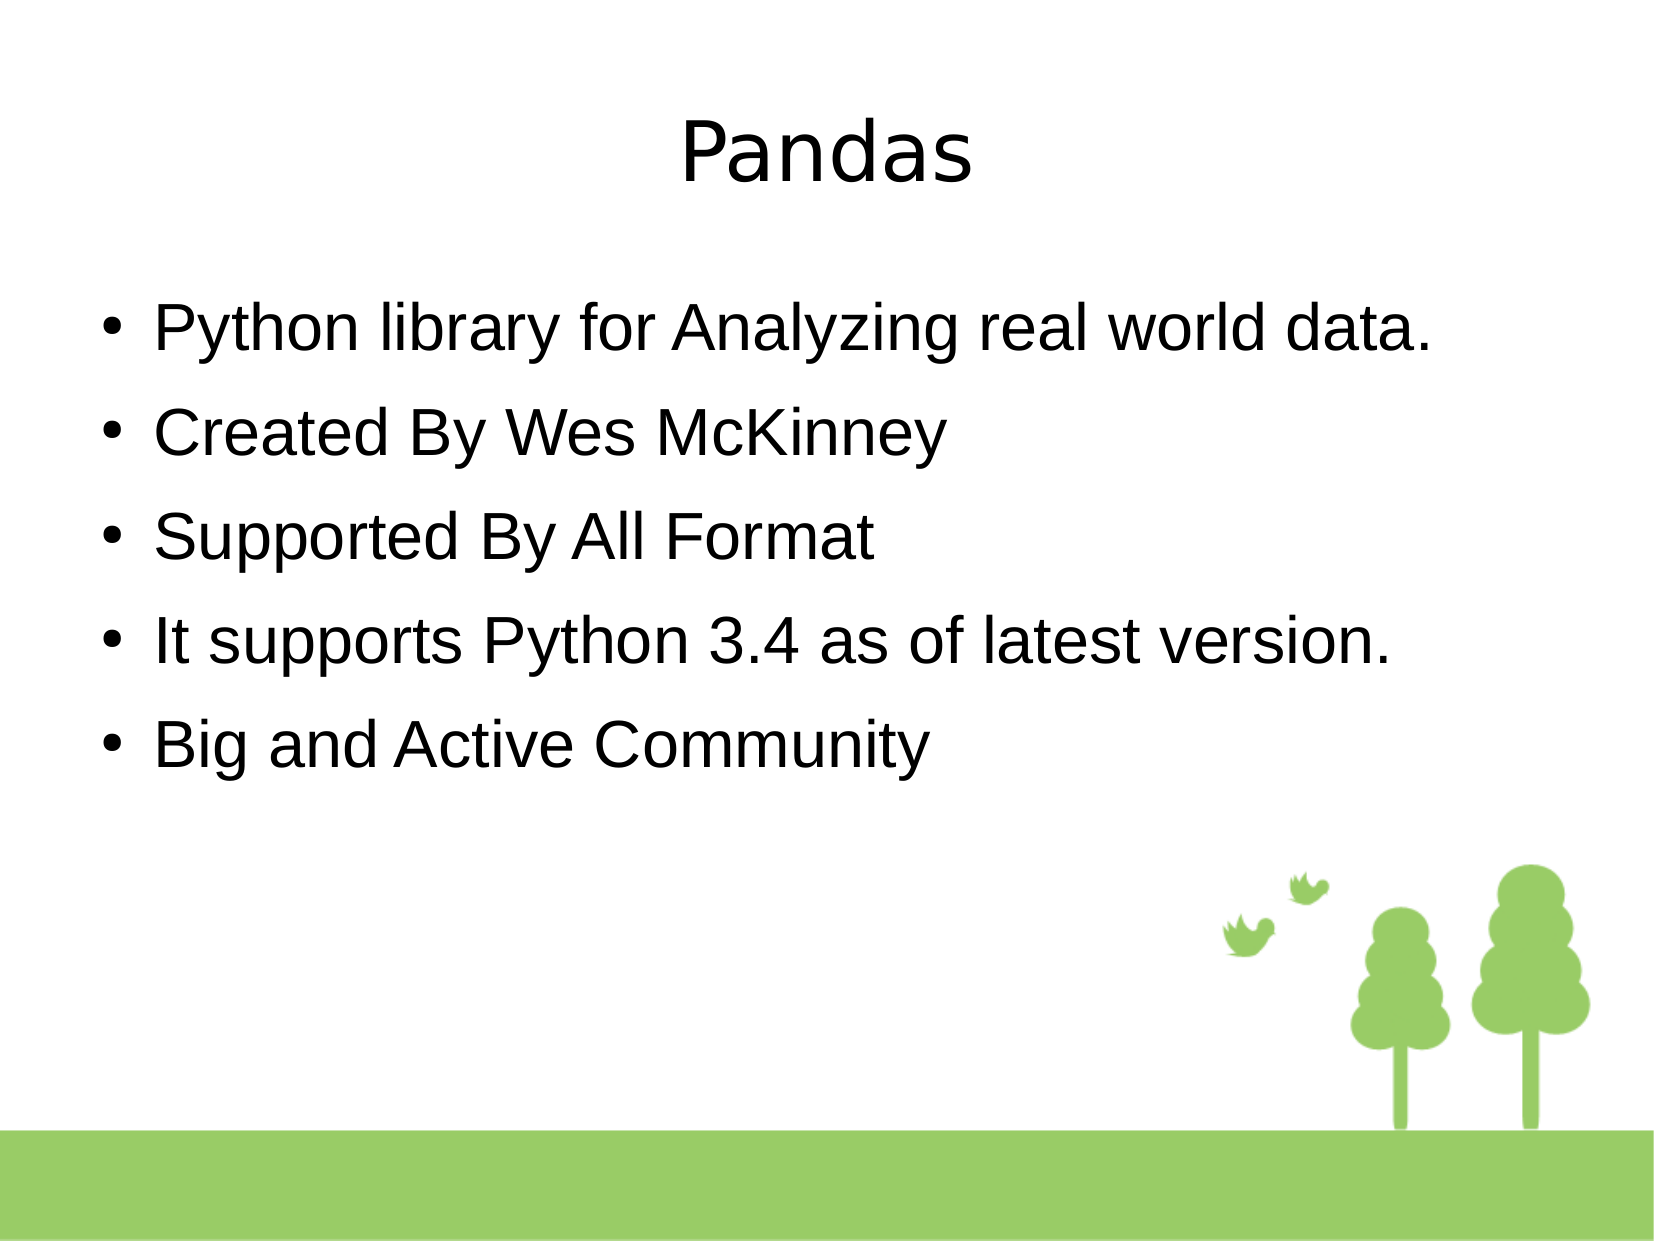

Pandas
# Python library for Analyzing real world data.
Created By Wes McKinney
Supported By All Format
It supports Python 3.4 as of latest version.
Big and Active Community